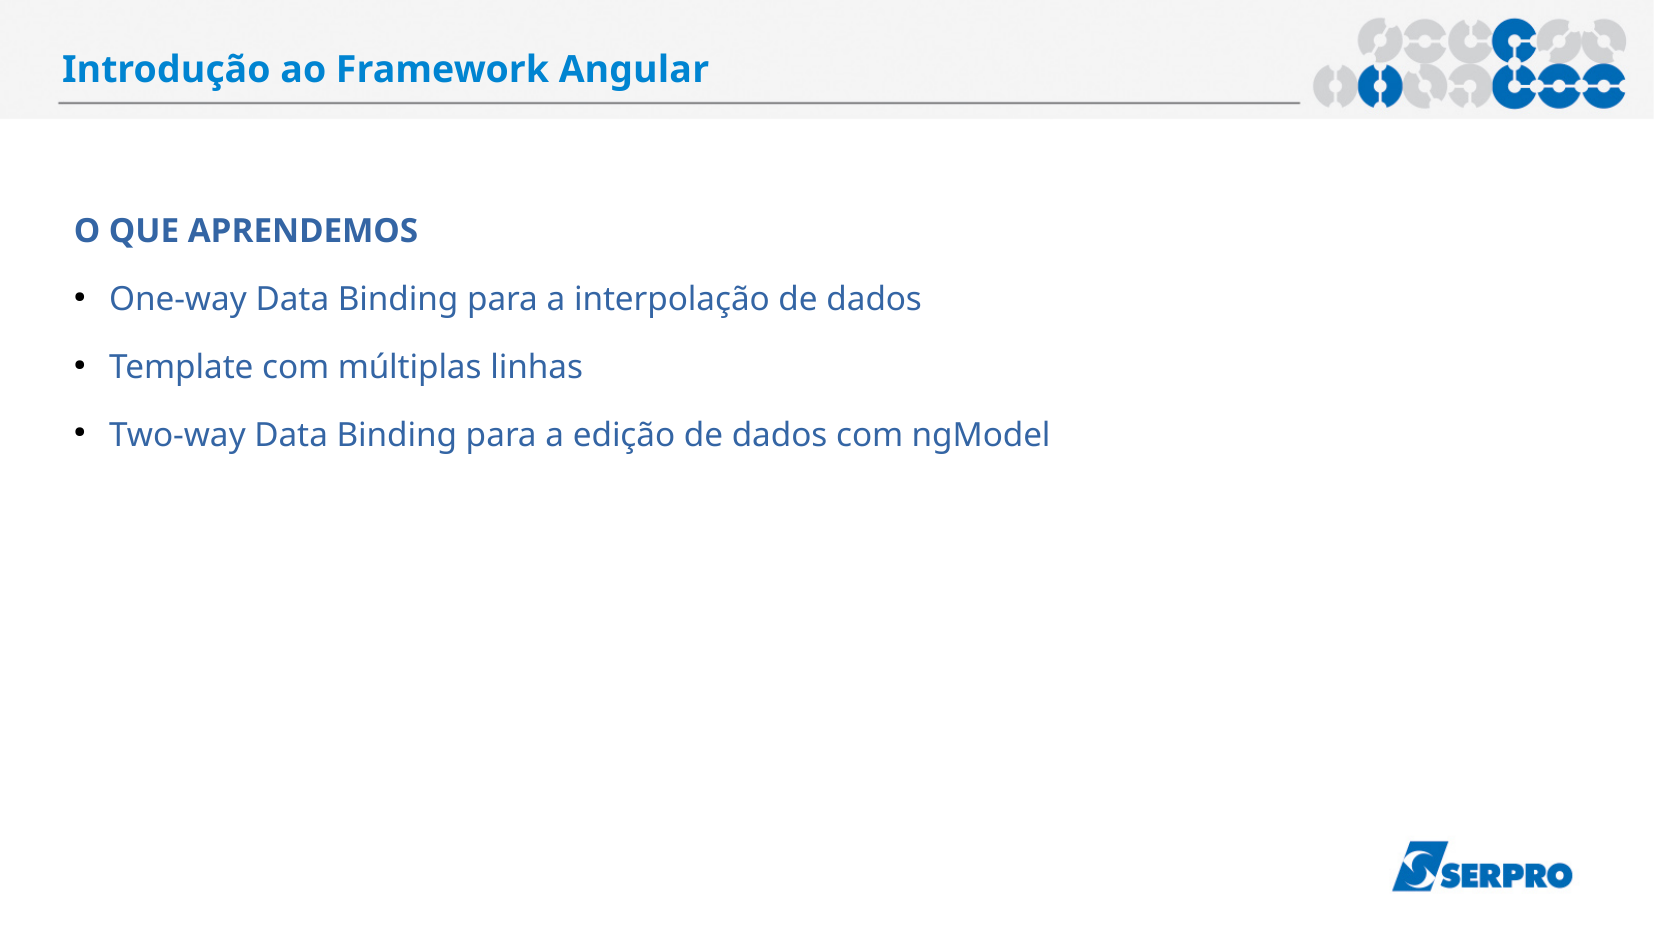

Introdução ao Framework Angular
O QUE APRENDEMOS
One-way Data Binding para a interpolação de dados
Template com múltiplas linhas
Two-way Data Binding para a edição de dados com ngModel